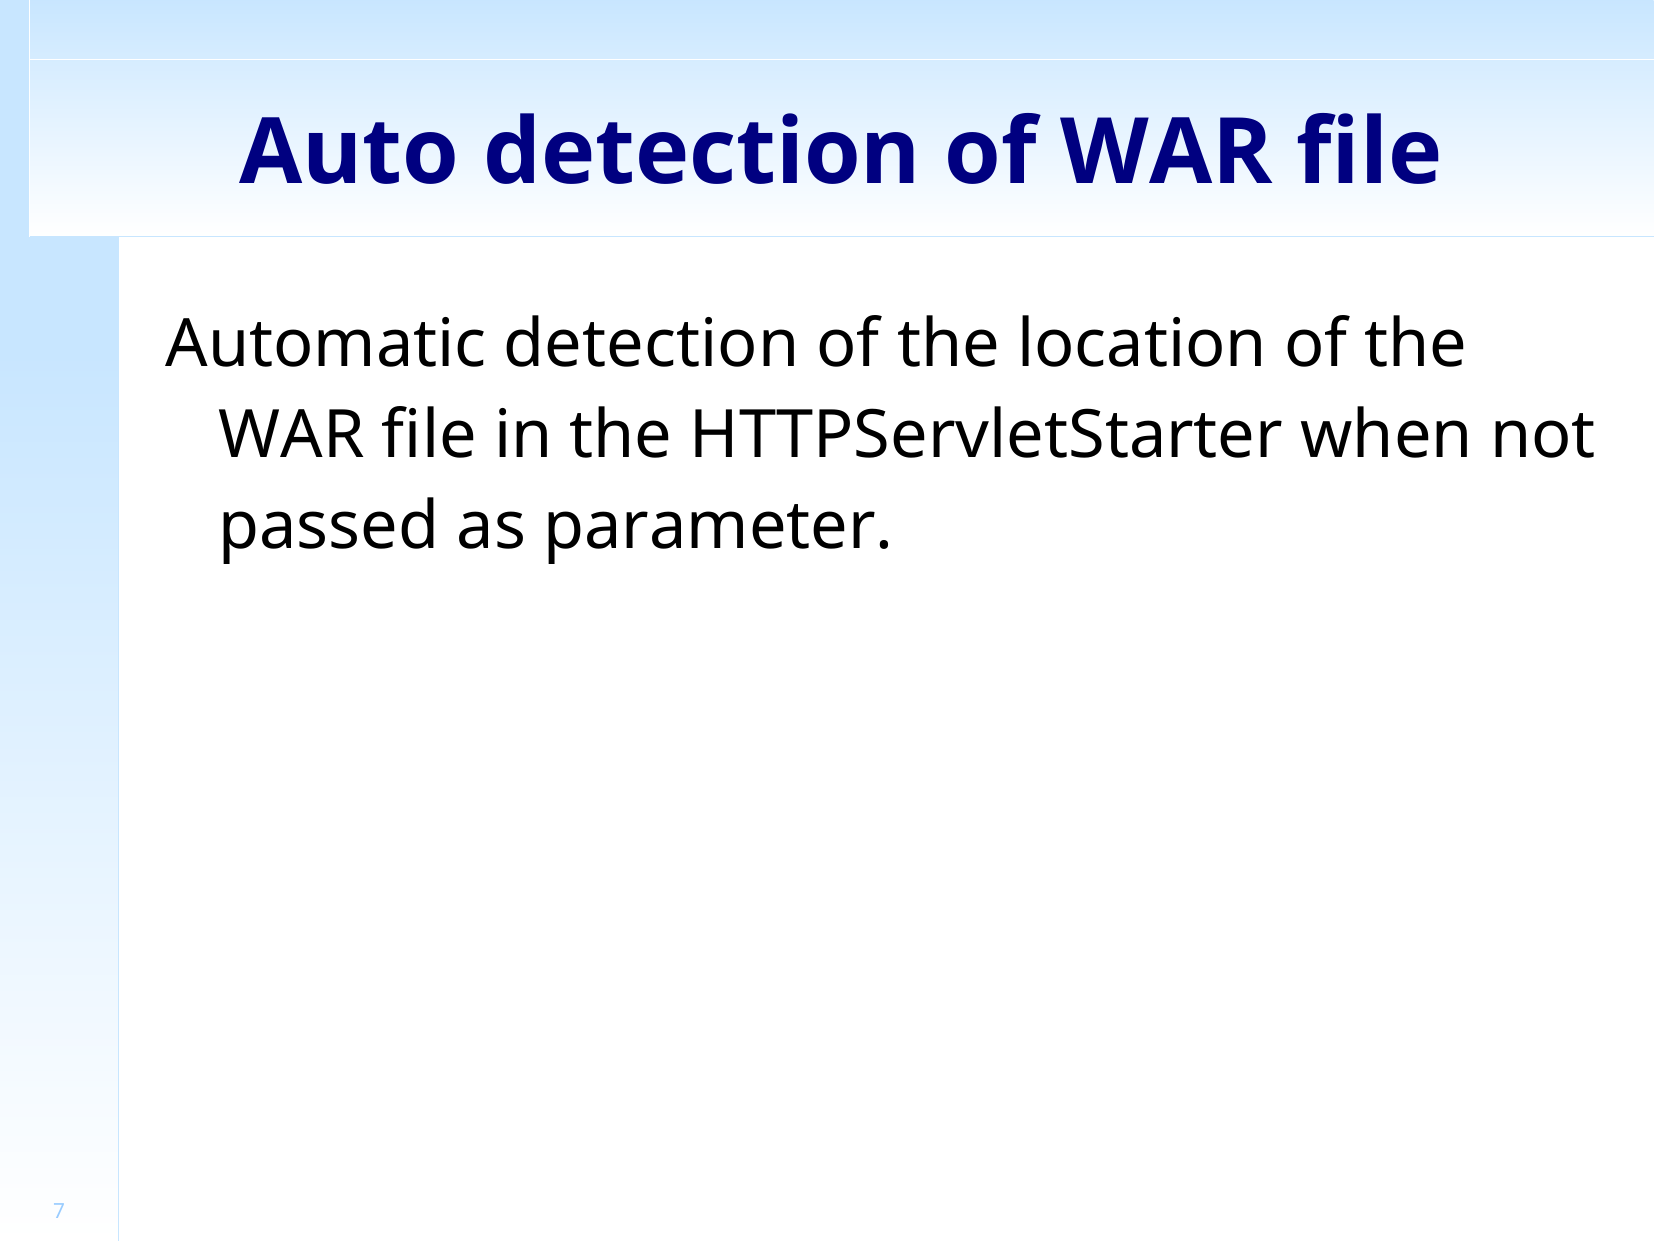

# Auto detection of WAR file
Automatic detection of the location of the WAR file in the HTTPServletStarter when not passed as parameter.